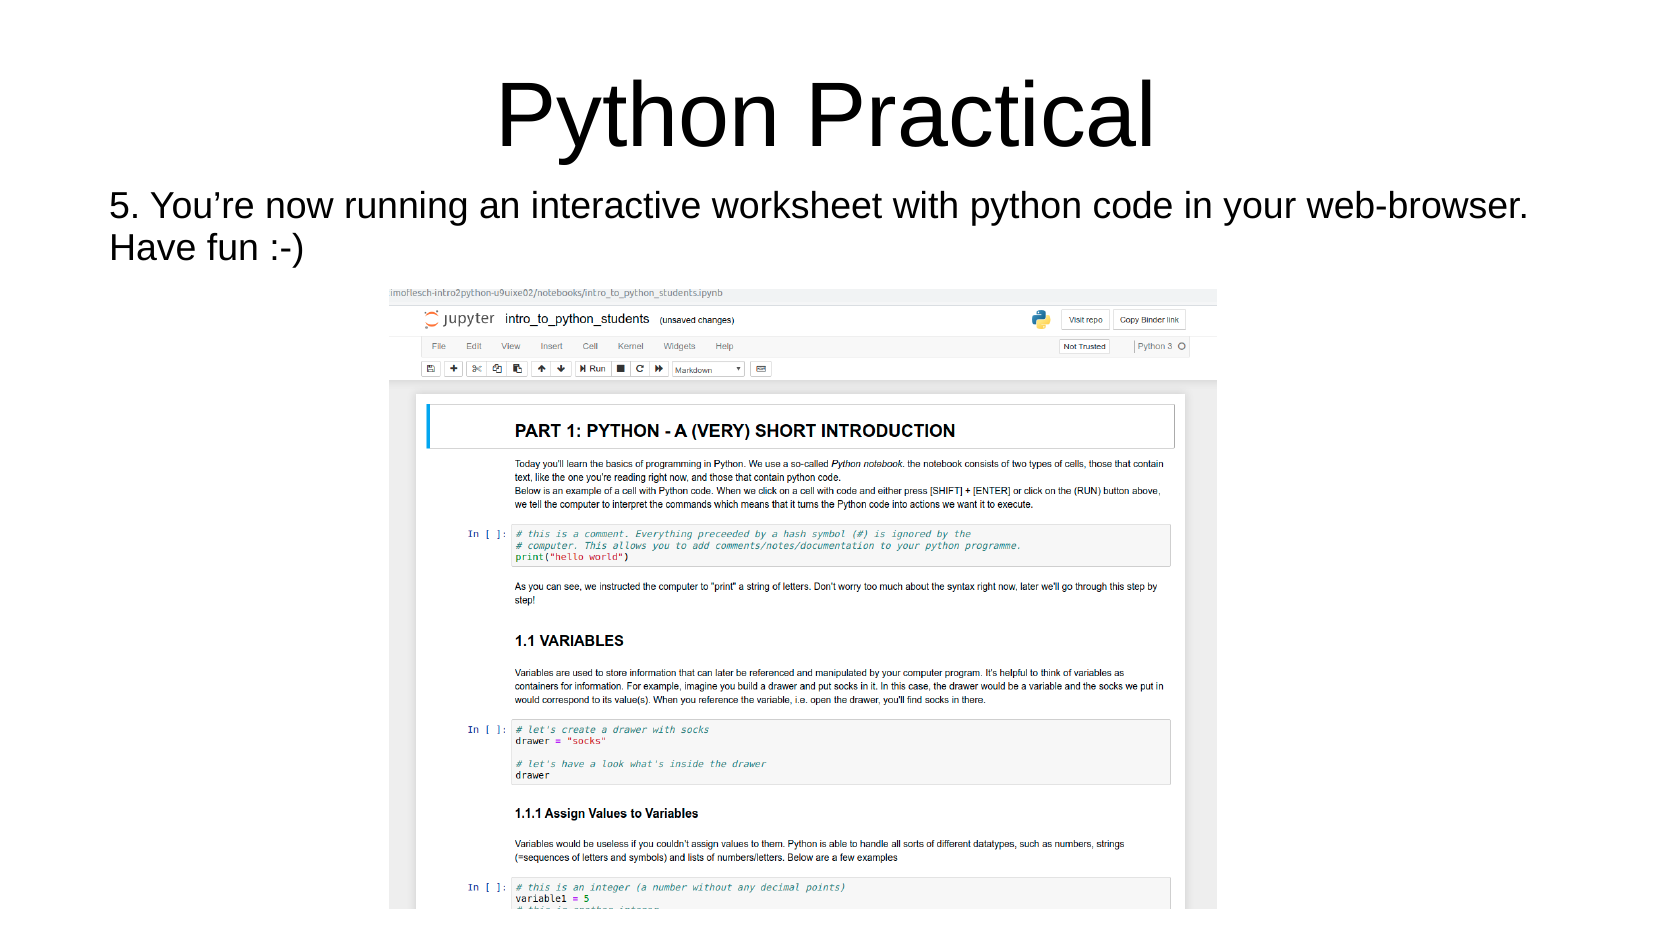

# Python Practical
5. You’re now running an interactive worksheet with python code in your web-browser.
Have fun :-)